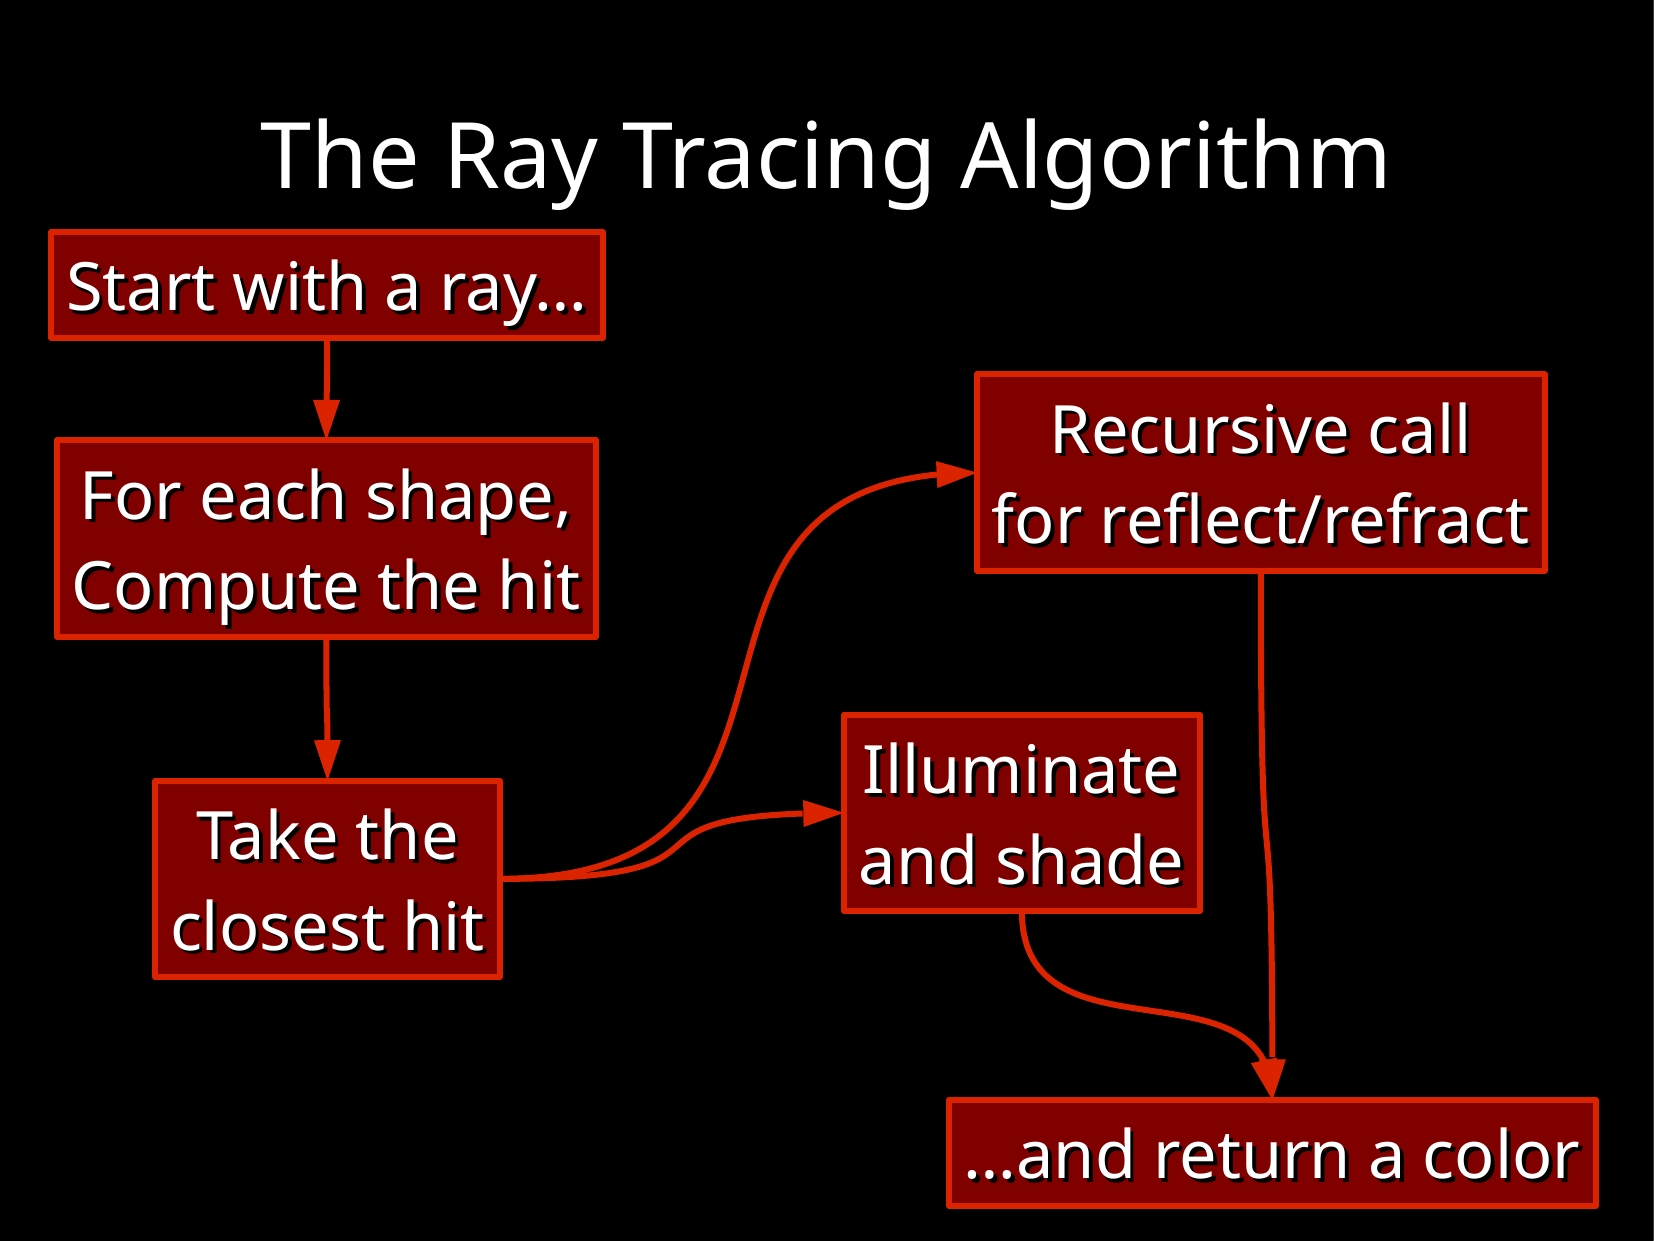

# The Ray Tracing Algorithm
Start with a ray…
Recursive call
for reflect/refract
For each shape,
Compute the hit
Illuminate
and shade
Take the
closest hit
…and return a color